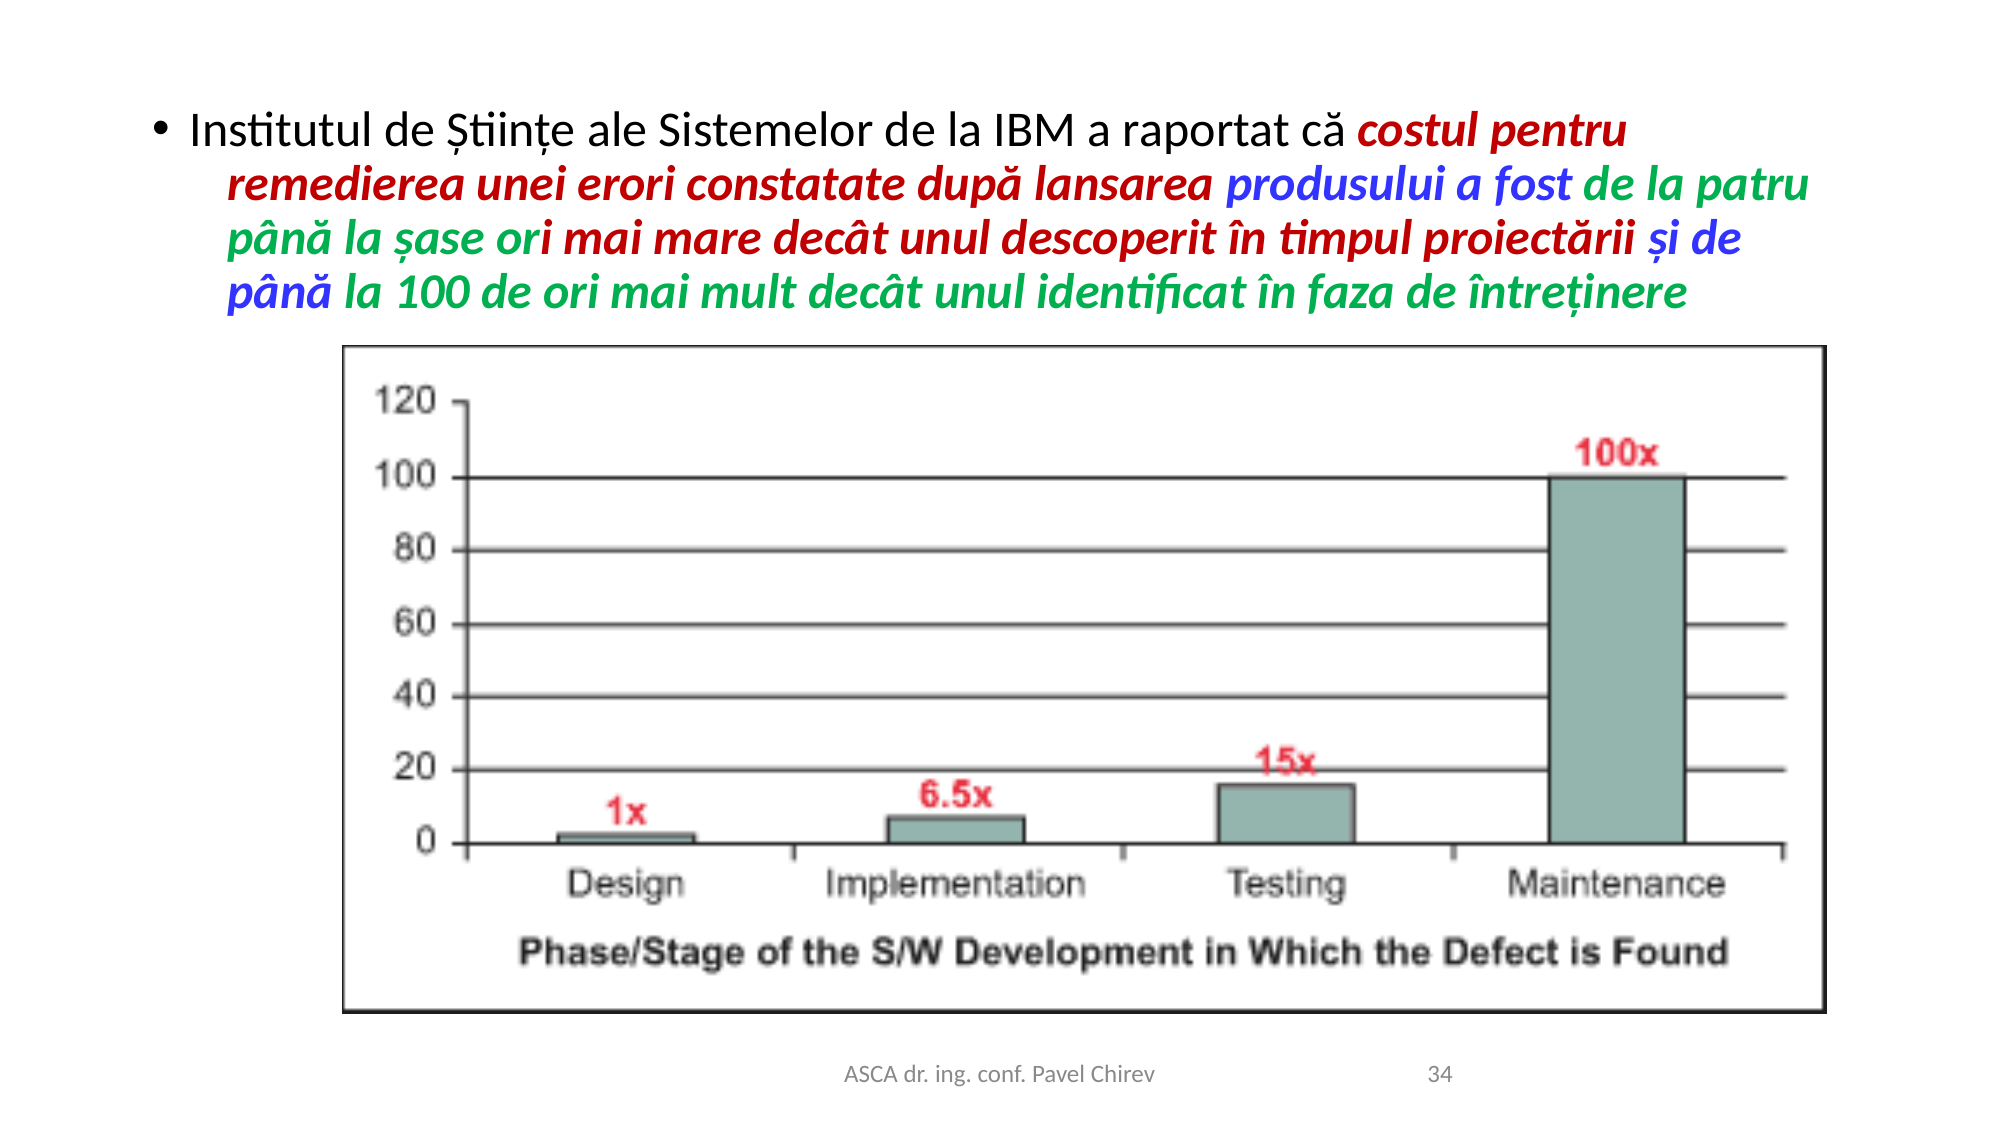

# Institutul de Științe ale Sistemelor de la IBM a raportat că costul pentru remedierea unei erori constatate după lansarea produsului a fost de la patru până la șase ori mai mare decât unul descoperit în timpul proiectării și de până la 100 de ori mai mult decât unul identificat în faza de întreținere
ASCA dr. ing. conf. Pavel Chirev